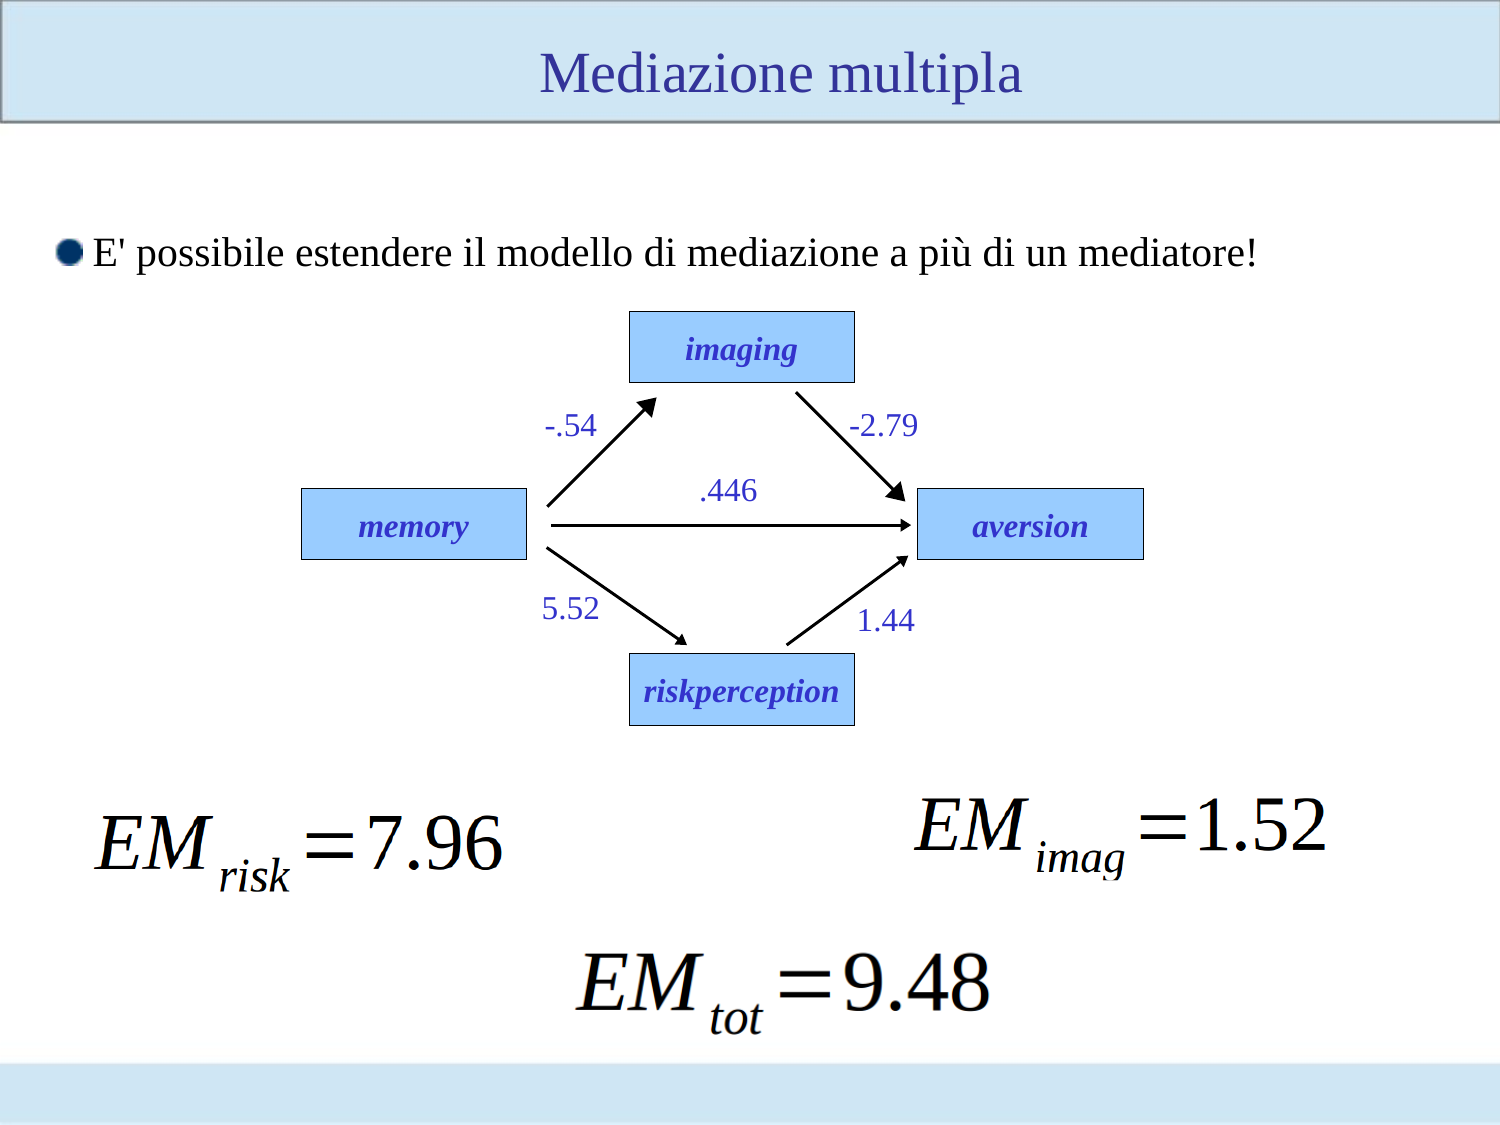

# Mediazione multipla
 E' possibile estendere il modello di mediazione a più di un mediatore!
imaging
-.54
-2.79
.446
memory
aversion
5.52
1.44
riskperception